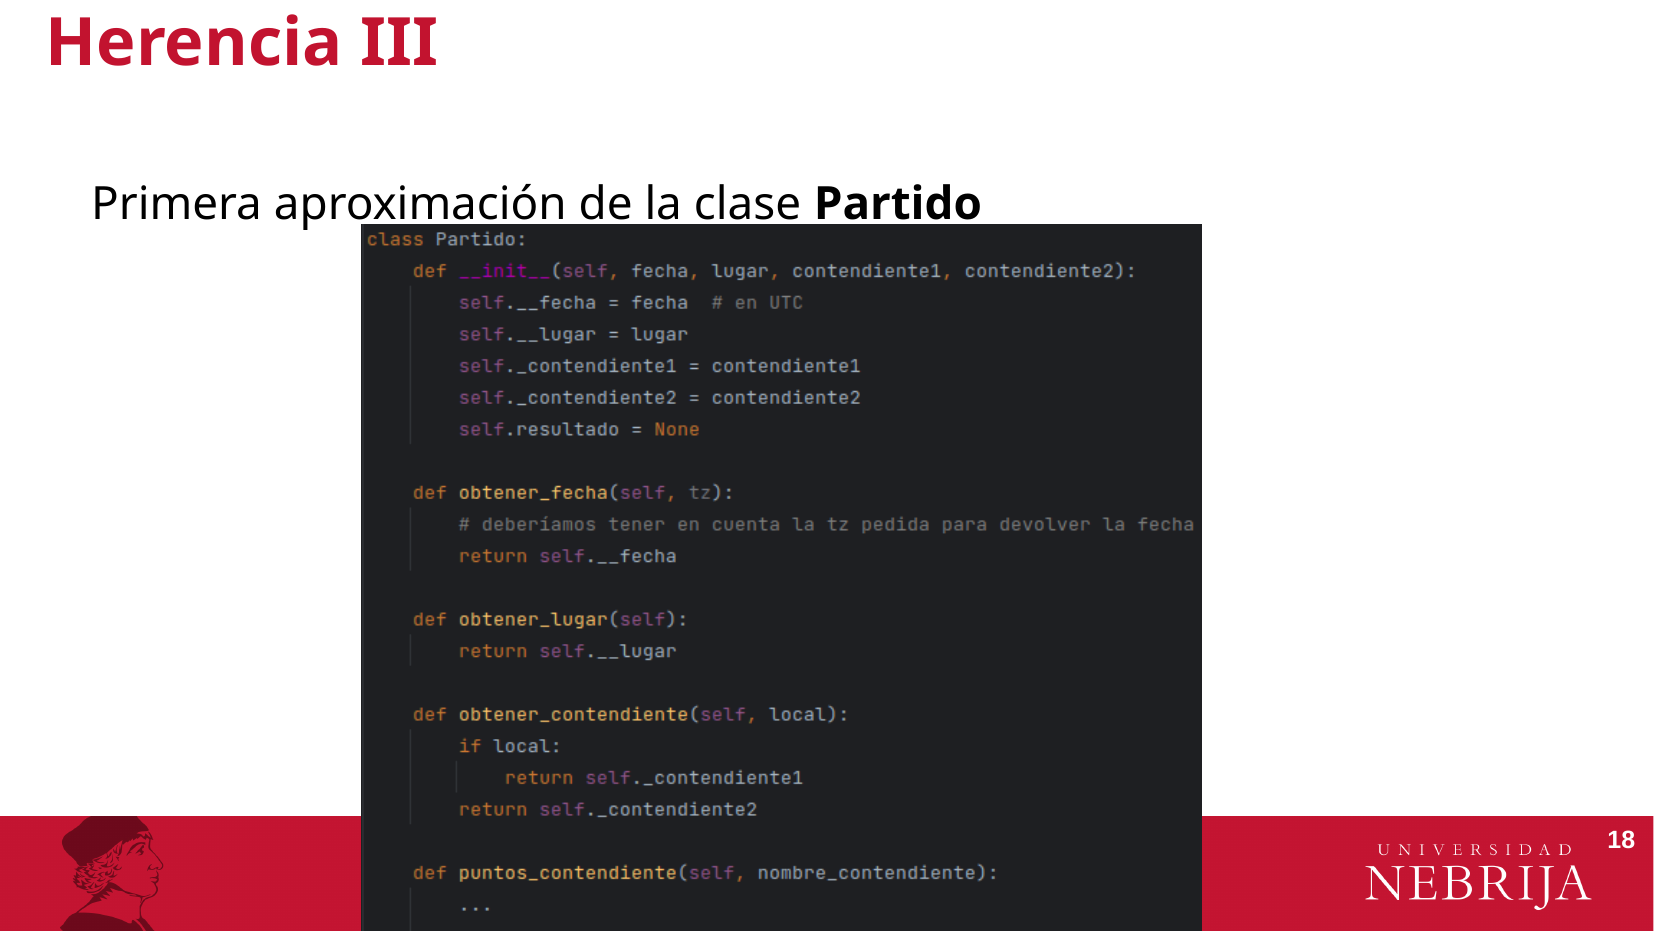

Herencia III
Primera aproximación de la clase Partido